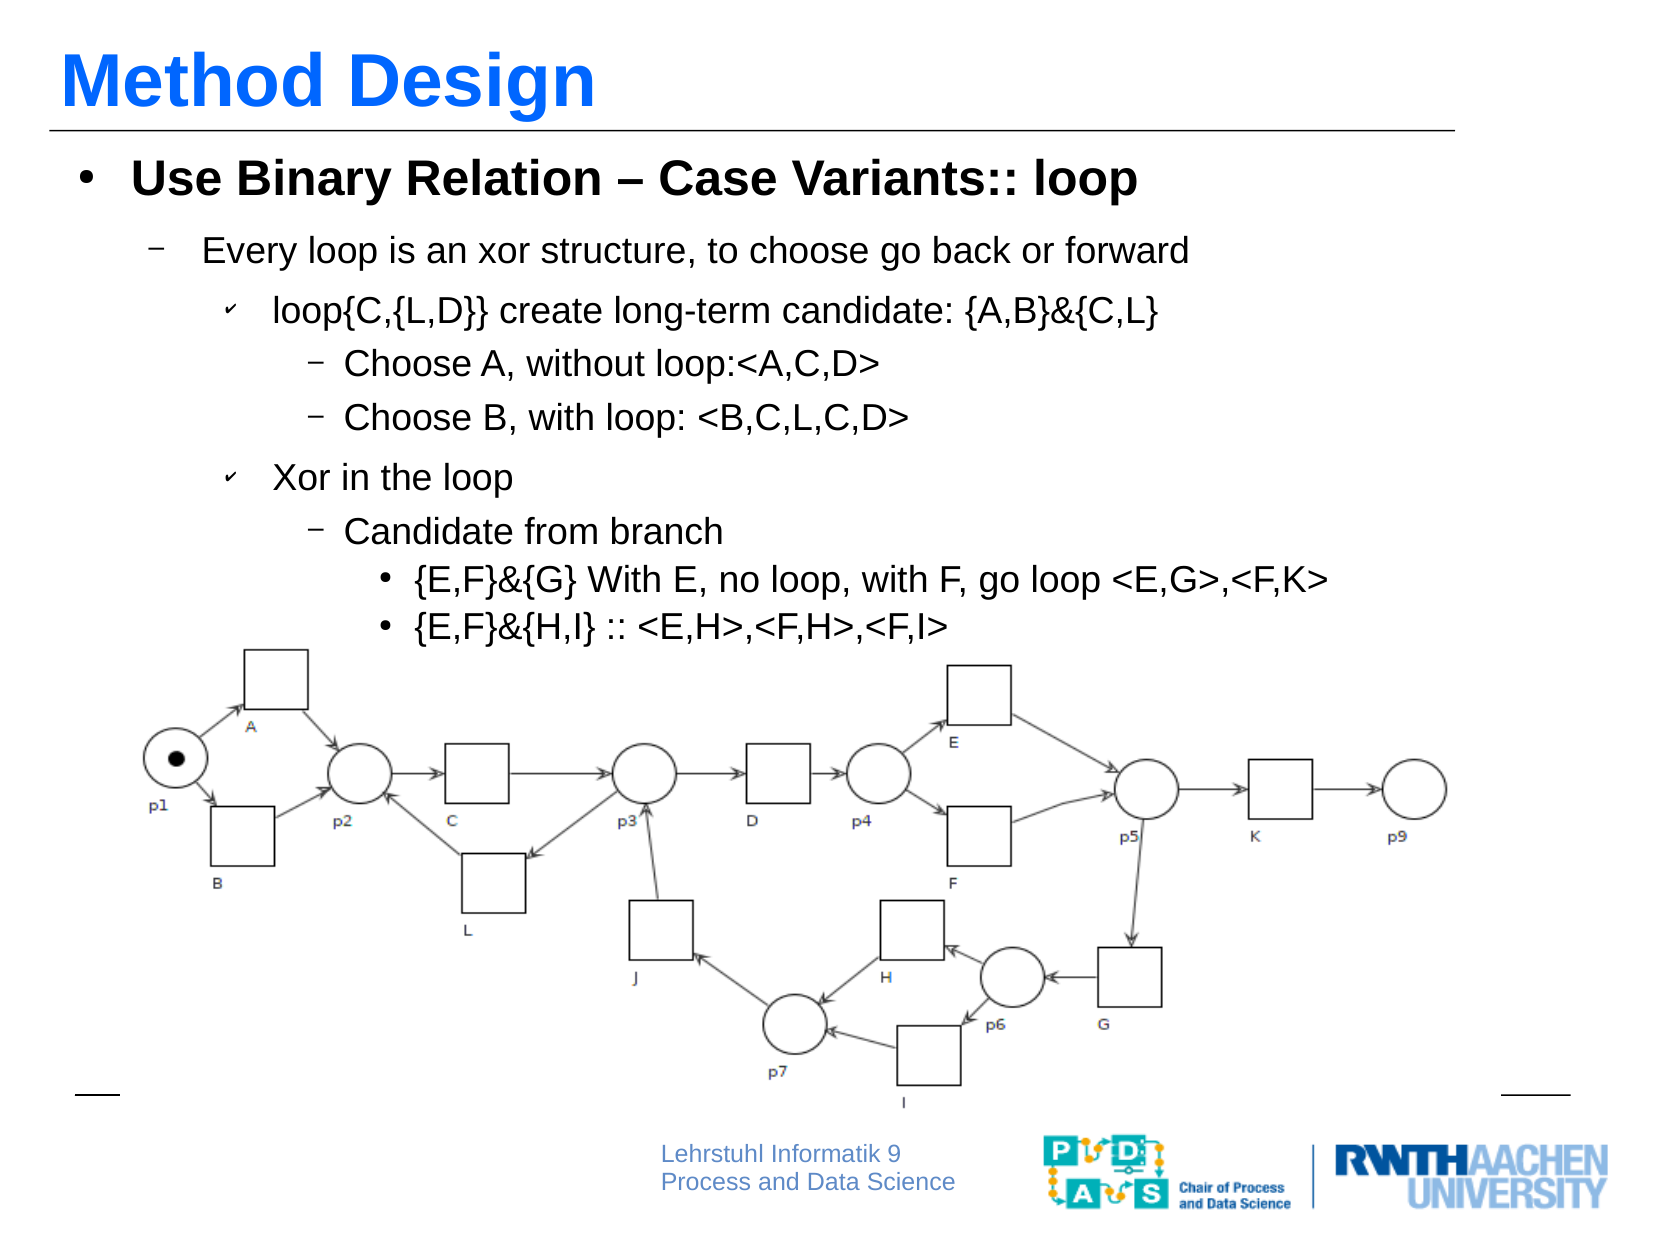

# Method Design
Use Binary Relation – Case Variants:: loop
Every loop is an xor structure, to choose go back or forward
loop{C,{L,D}} create long-term candidate: {A,B}&{C,L}
Choose A, without loop:<A,C,D>
Choose B, with loop: <B,C,L,C,D>
Xor in the loop
Candidate from branch
{E,F}&{G} With E, no loop, with F, go loop <E,G>,<F,K>
{E,F}&{H,I} :: <E,H>,<F,H>,<F,I>